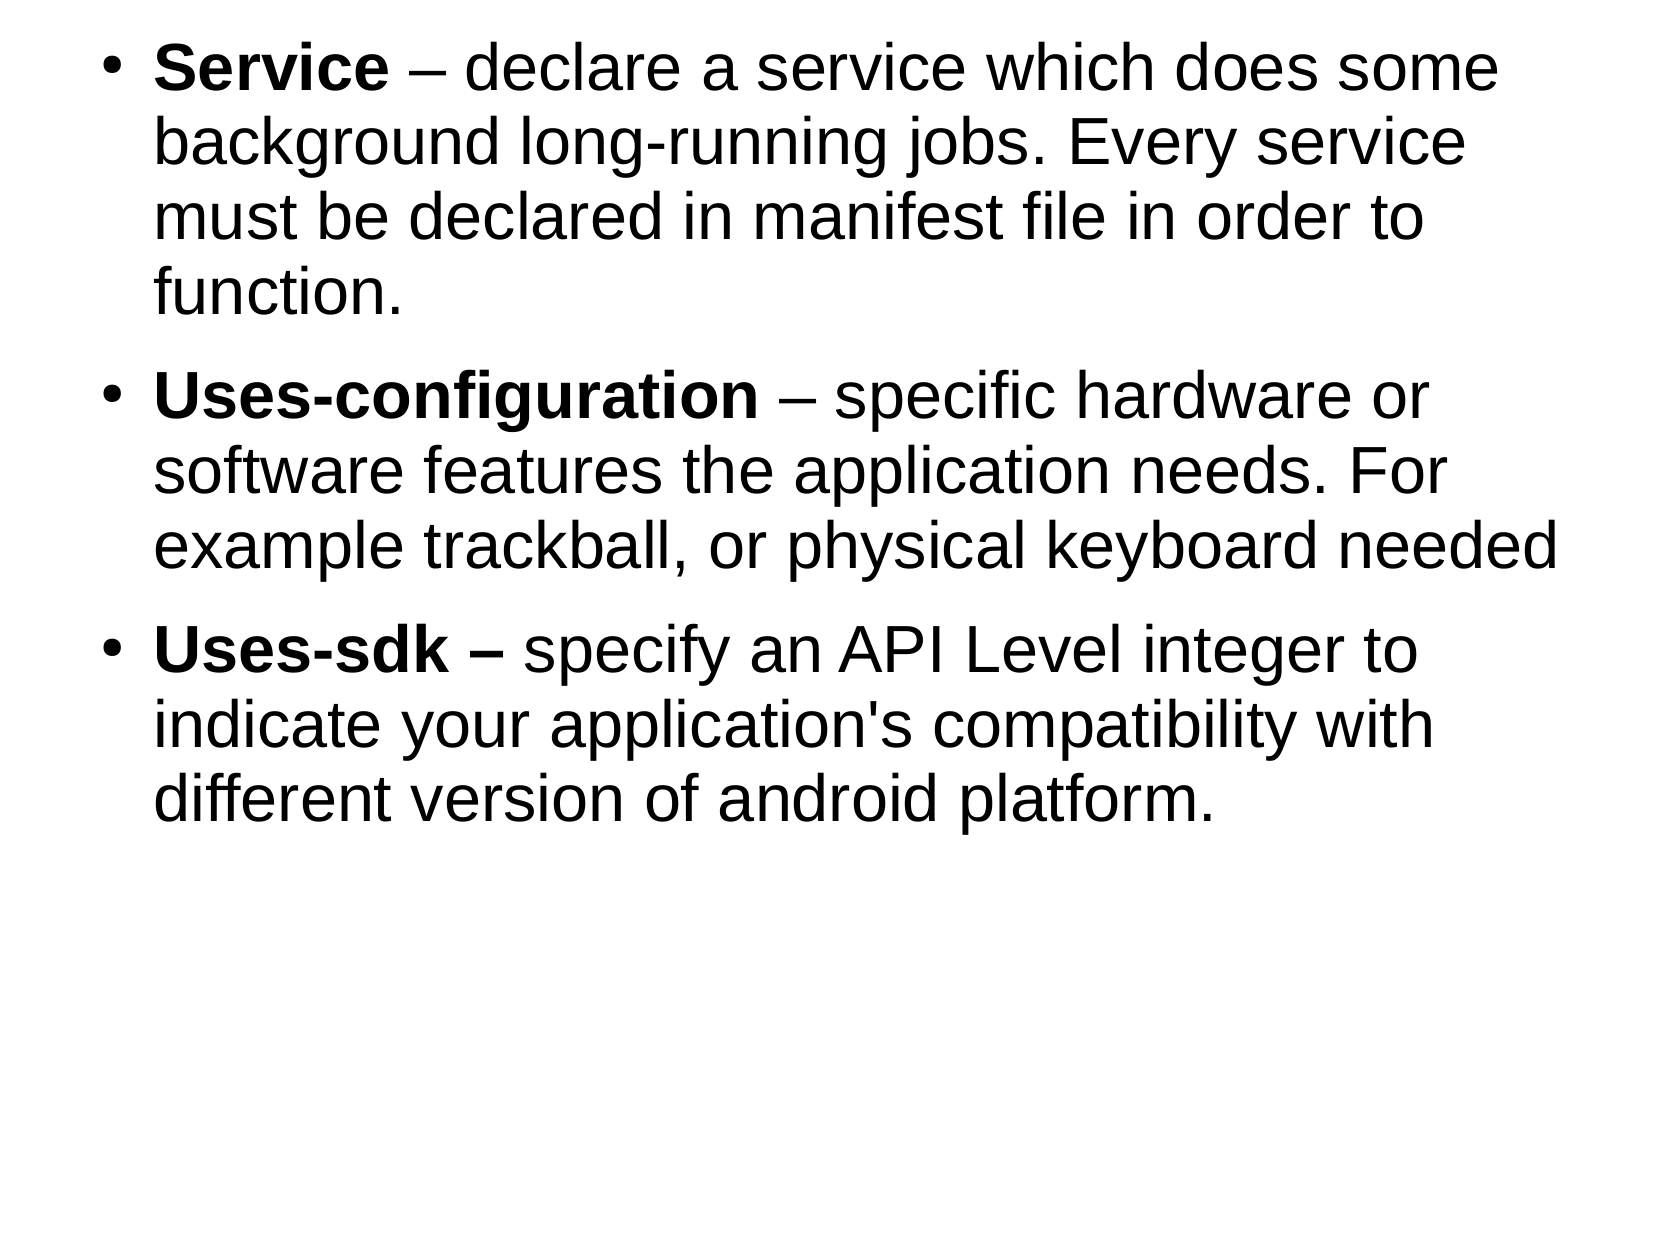

# Service – declare a service which does some background long-running jobs. Every service must be declared in manifest file in order to function.
Uses-configuration – specific hardware or software features the application needs. For example trackball, or physical keyboard needed
Uses-sdk – specify an API Level integer to indicate your application's compatibility with different version of android platform.